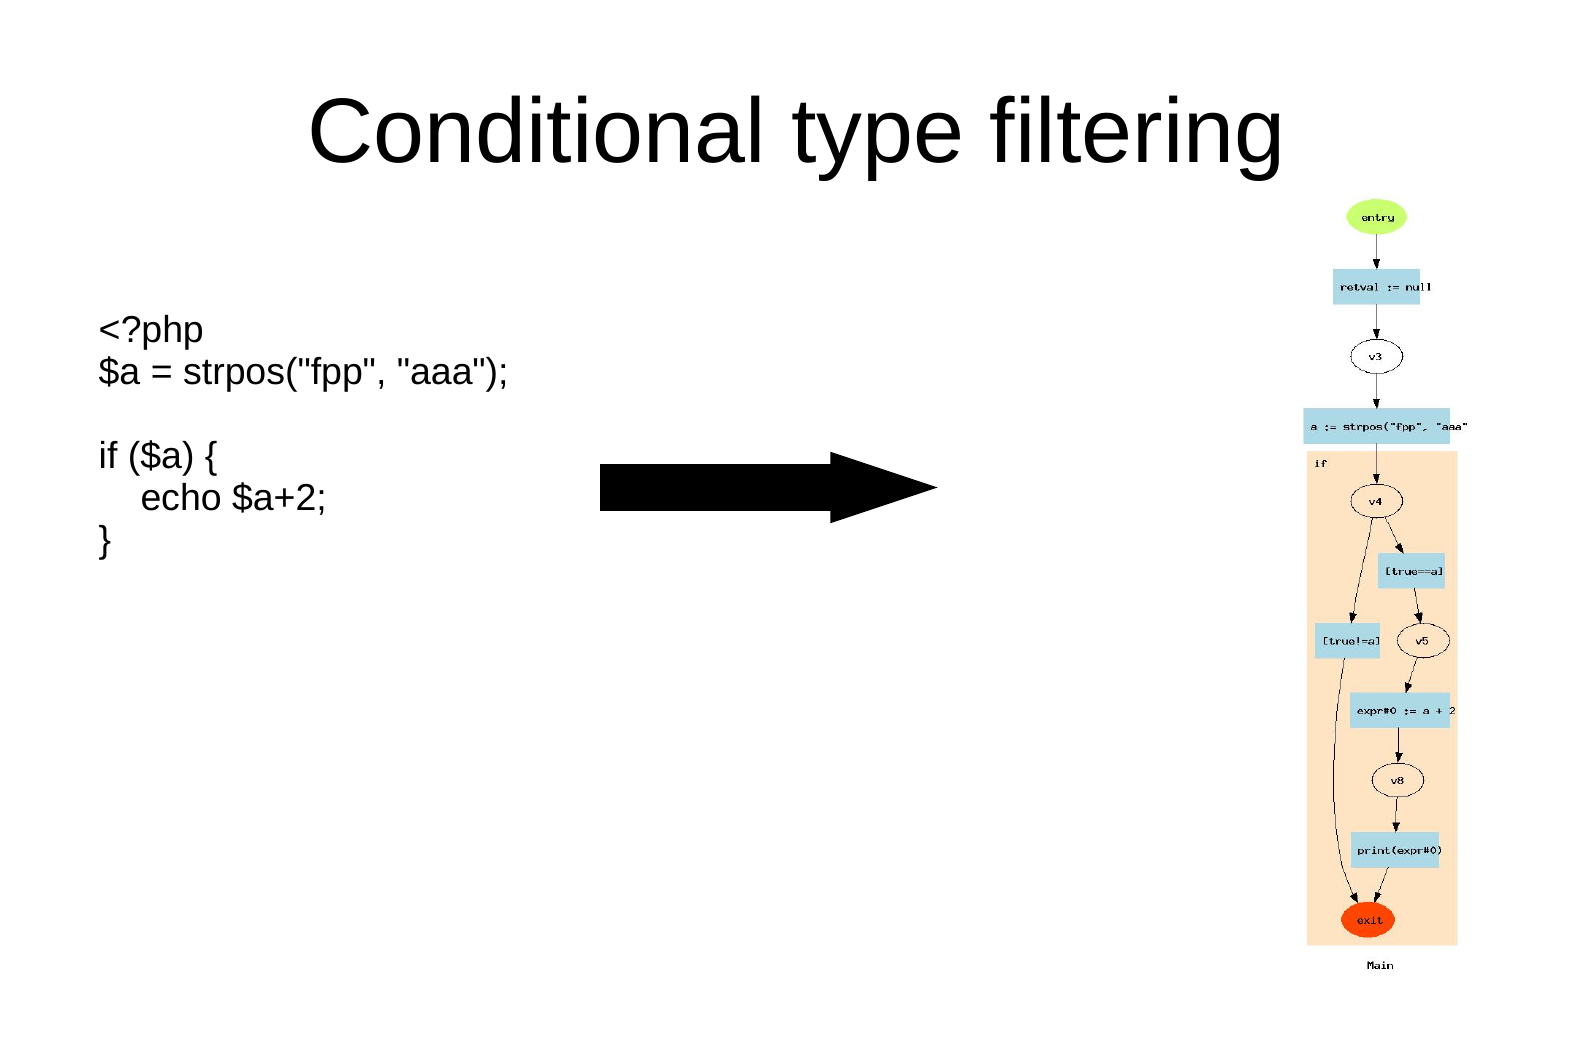

# Conditional type filtering
<?php
$a = strpos("fpp", "aaa");
if ($a) {
 echo $a+2;
}